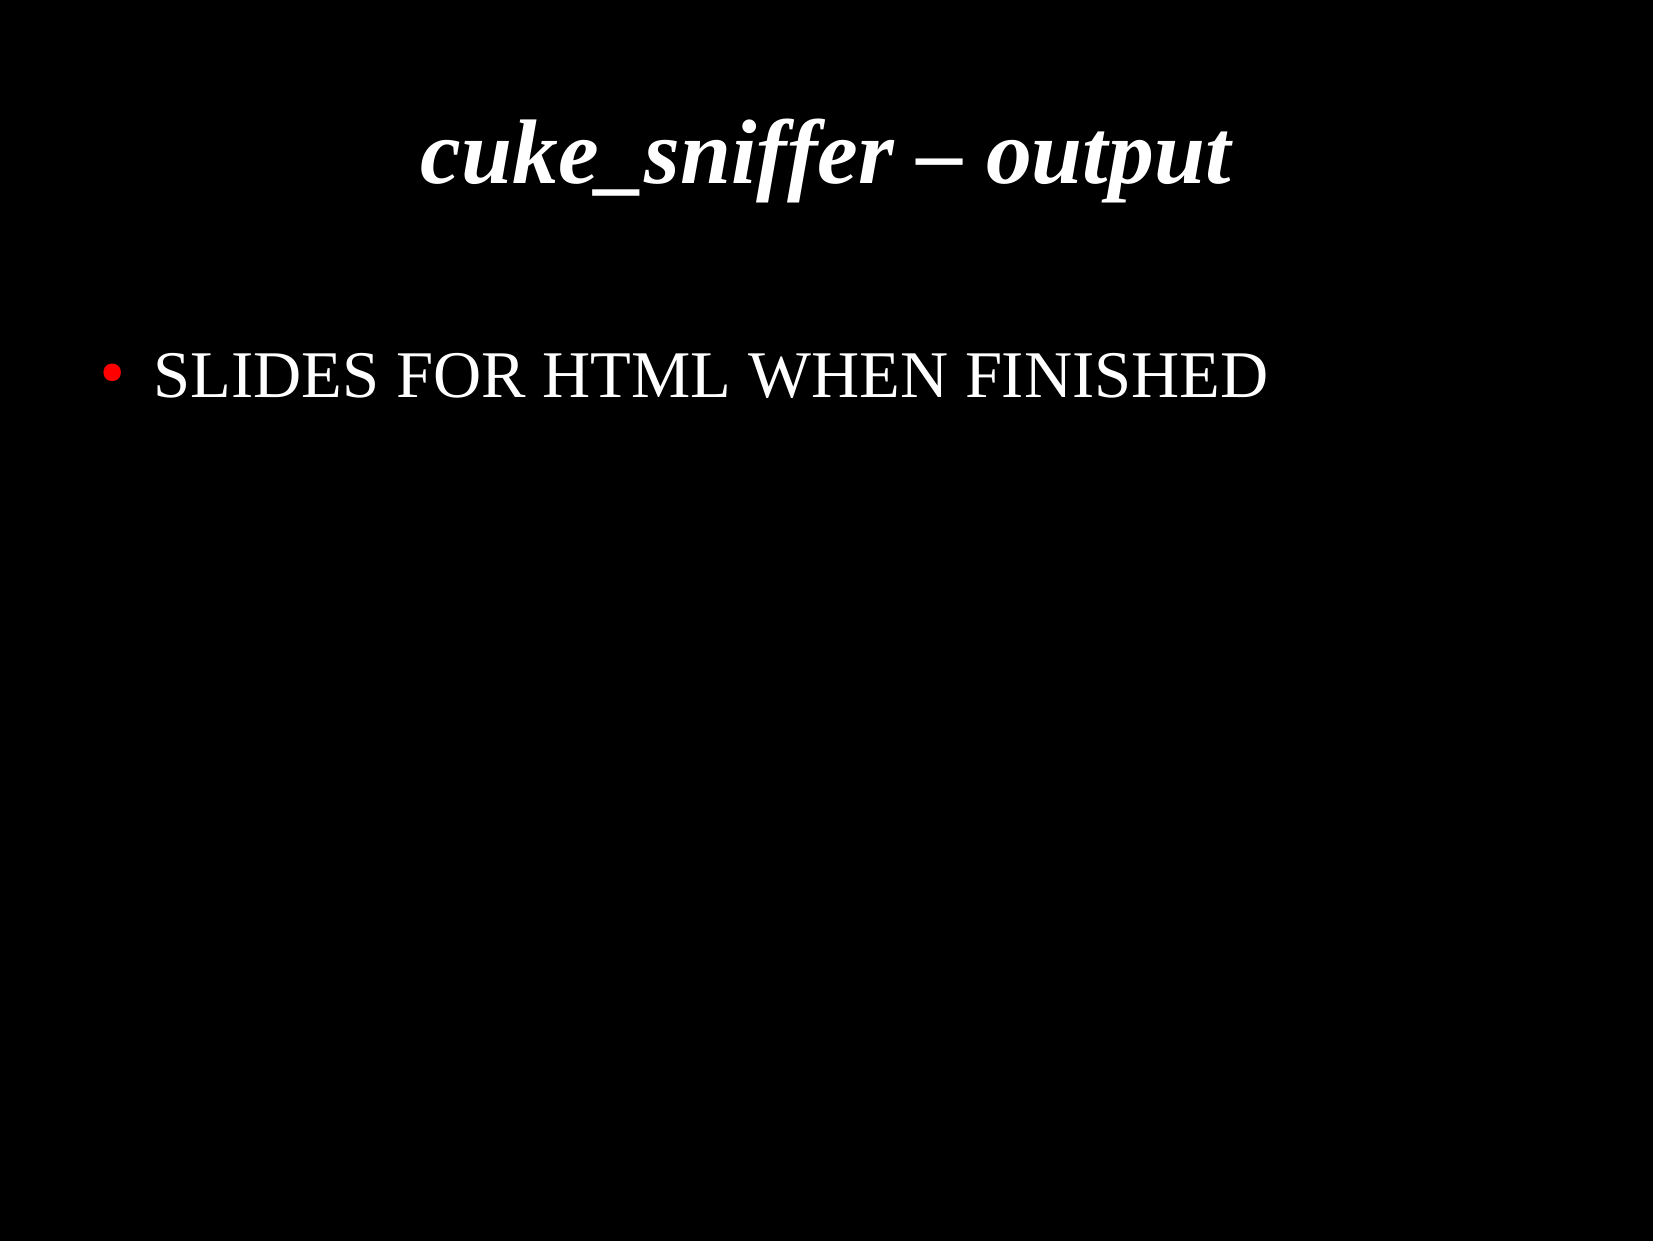

# cuke_sniffer – output
SLIDES FOR HTML WHEN FINISHED